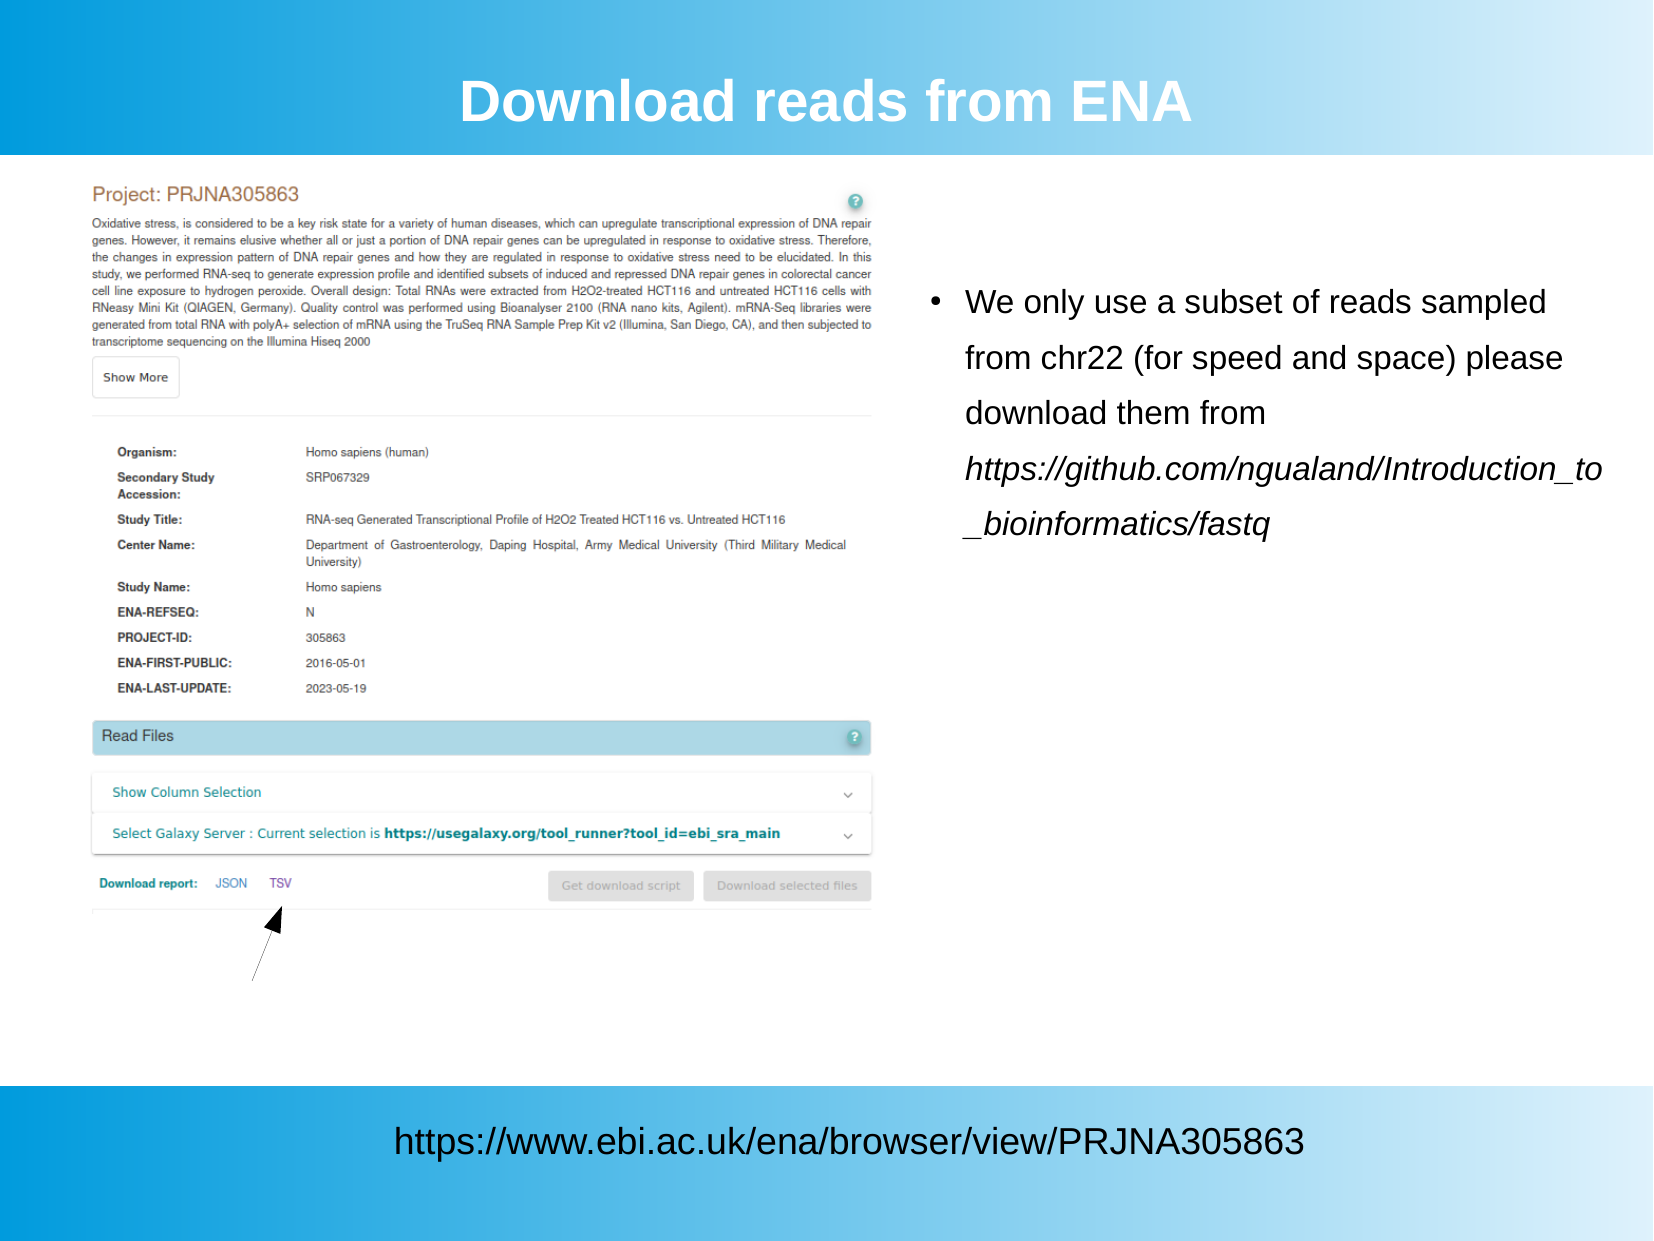

# Download reads from ENA
We only use a subset of reads sampled from chr22 (for speed and space) please download them from https://github.com/ngualand/Introduction_to_bioinformatics/fastq
https://www.ebi.ac.uk/ena/browser/view/PRJNA305863